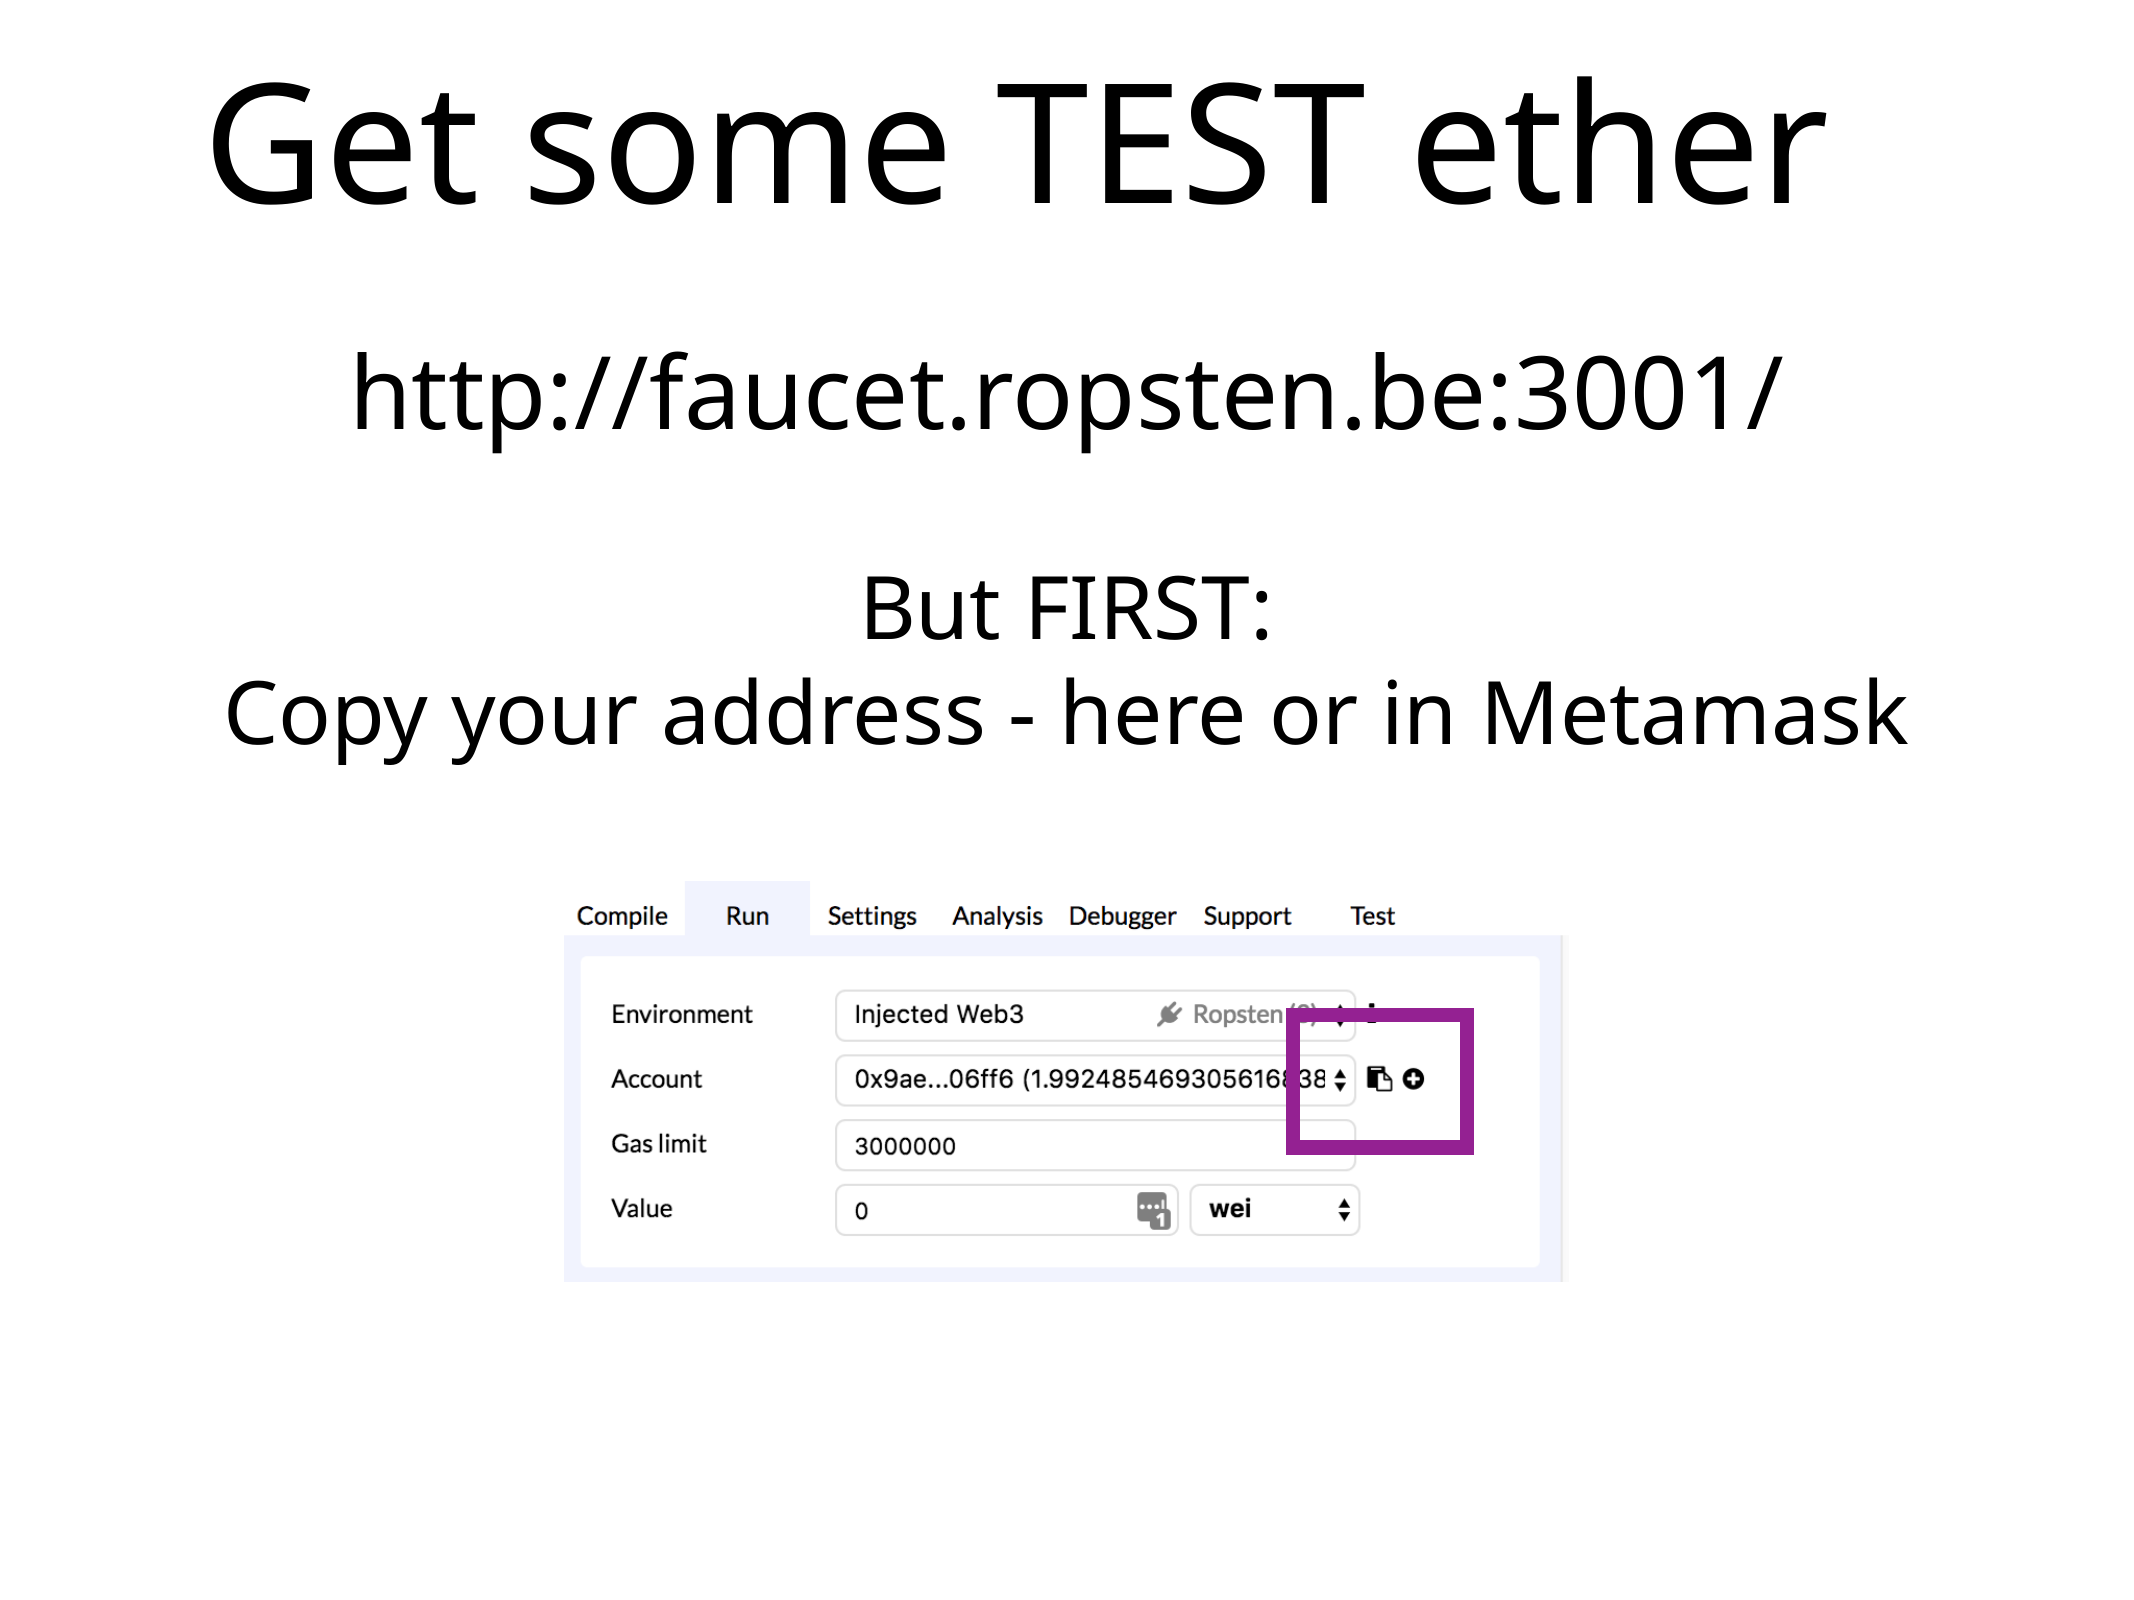

# Get some TEST ether
http://faucet.ropsten.be:3001/
But FIRST:
Copy your address - here or in Metamask